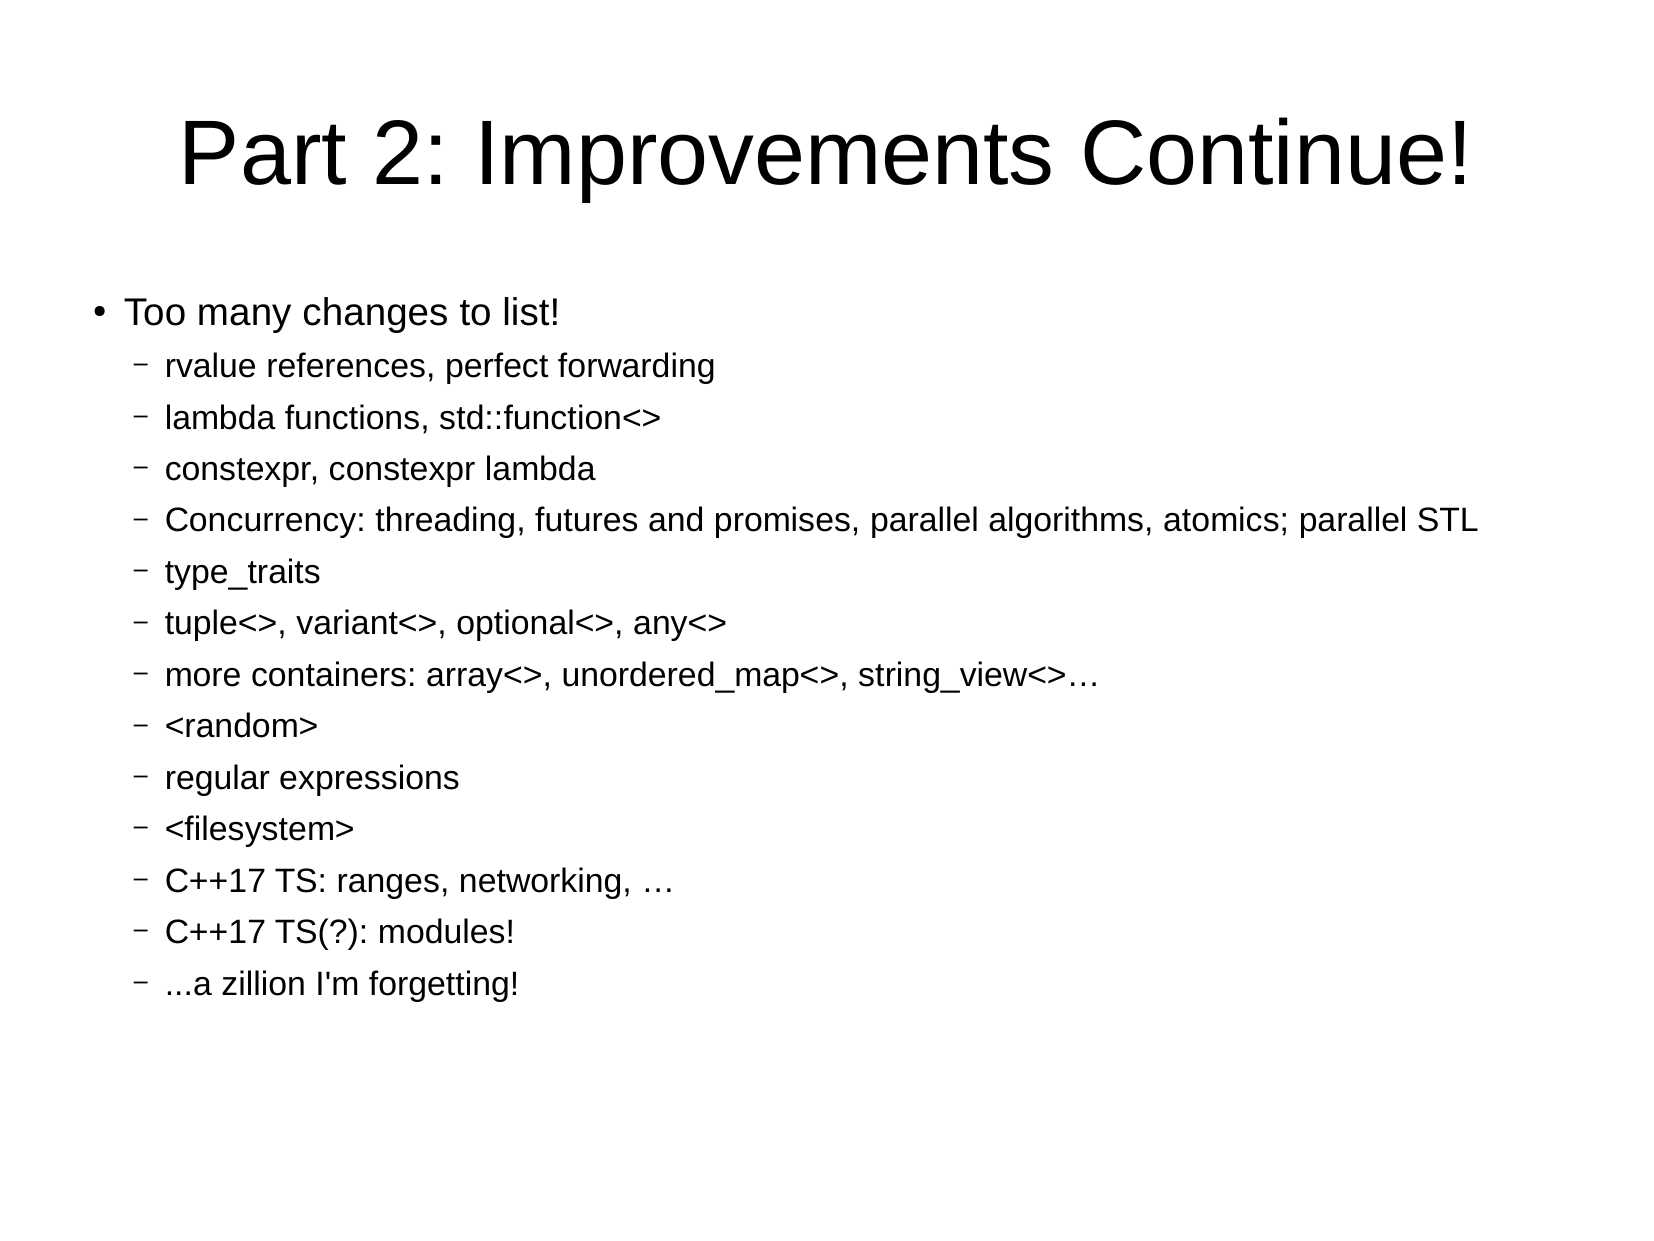

# Part 2: Improvements Continue!
Too many changes to list!
rvalue references, perfect forwarding
lambda functions, std::function<>
constexpr, constexpr lambda
Concurrency: threading, futures and promises, parallel algorithms, atomics; parallel STL
type_traits
tuple<>, variant<>, optional<>, any<>
more containers: array<>, unordered_map<>, string_view<>…
<random>
regular expressions
<filesystem>
C++17 TS: ranges, networking, …
C++17 TS(?): modules!
...a zillion I'm forgetting!